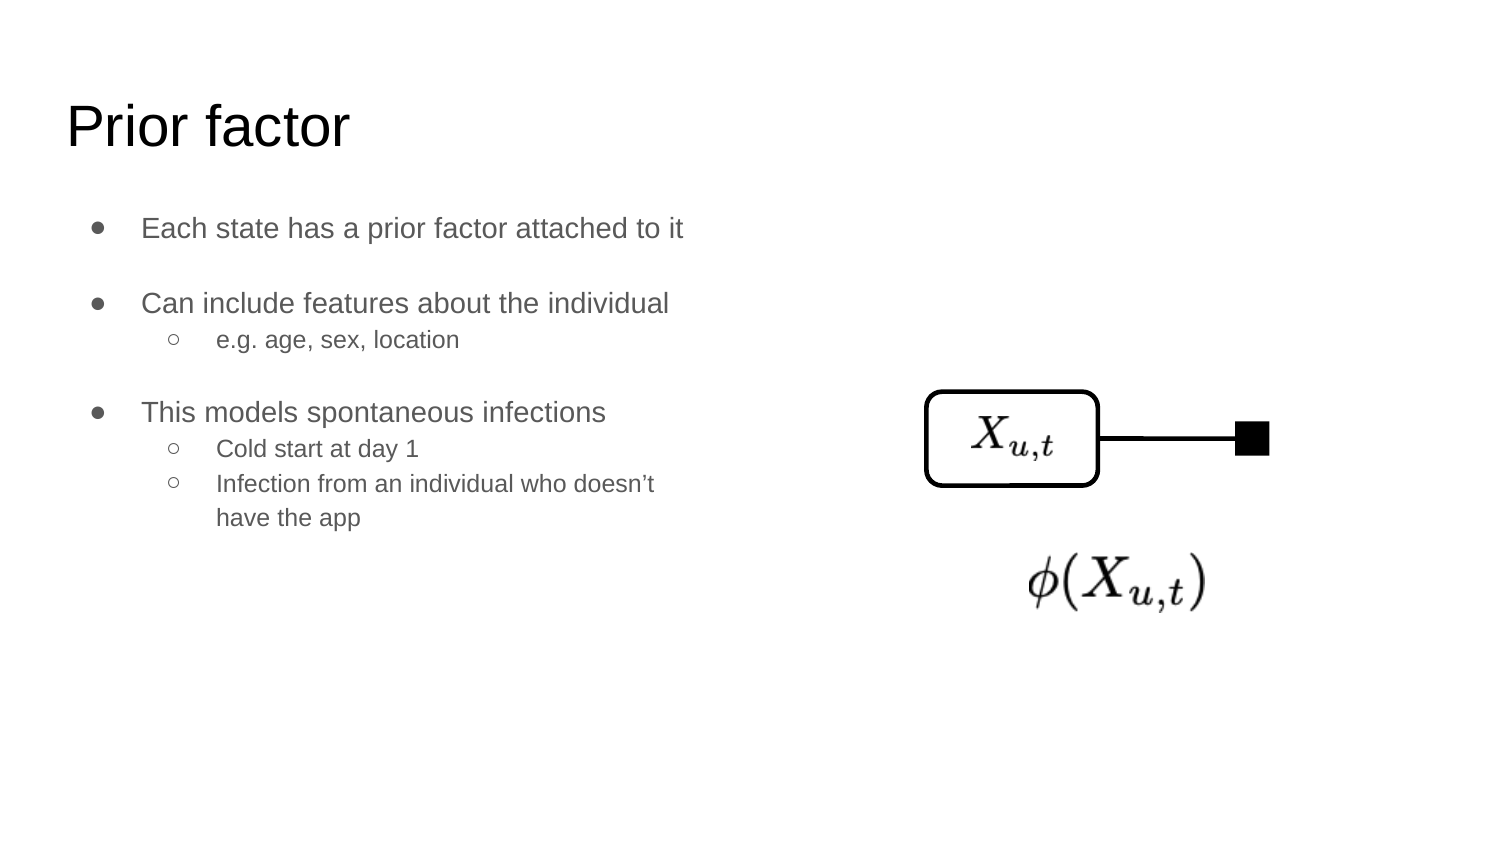

# Prior factor
Each state has a prior factor attached to it
Can include features about the individual
e.g. age, sex, location
This models spontaneous infections
Cold start at day 1
Infection from an individual who doesn’t have the app